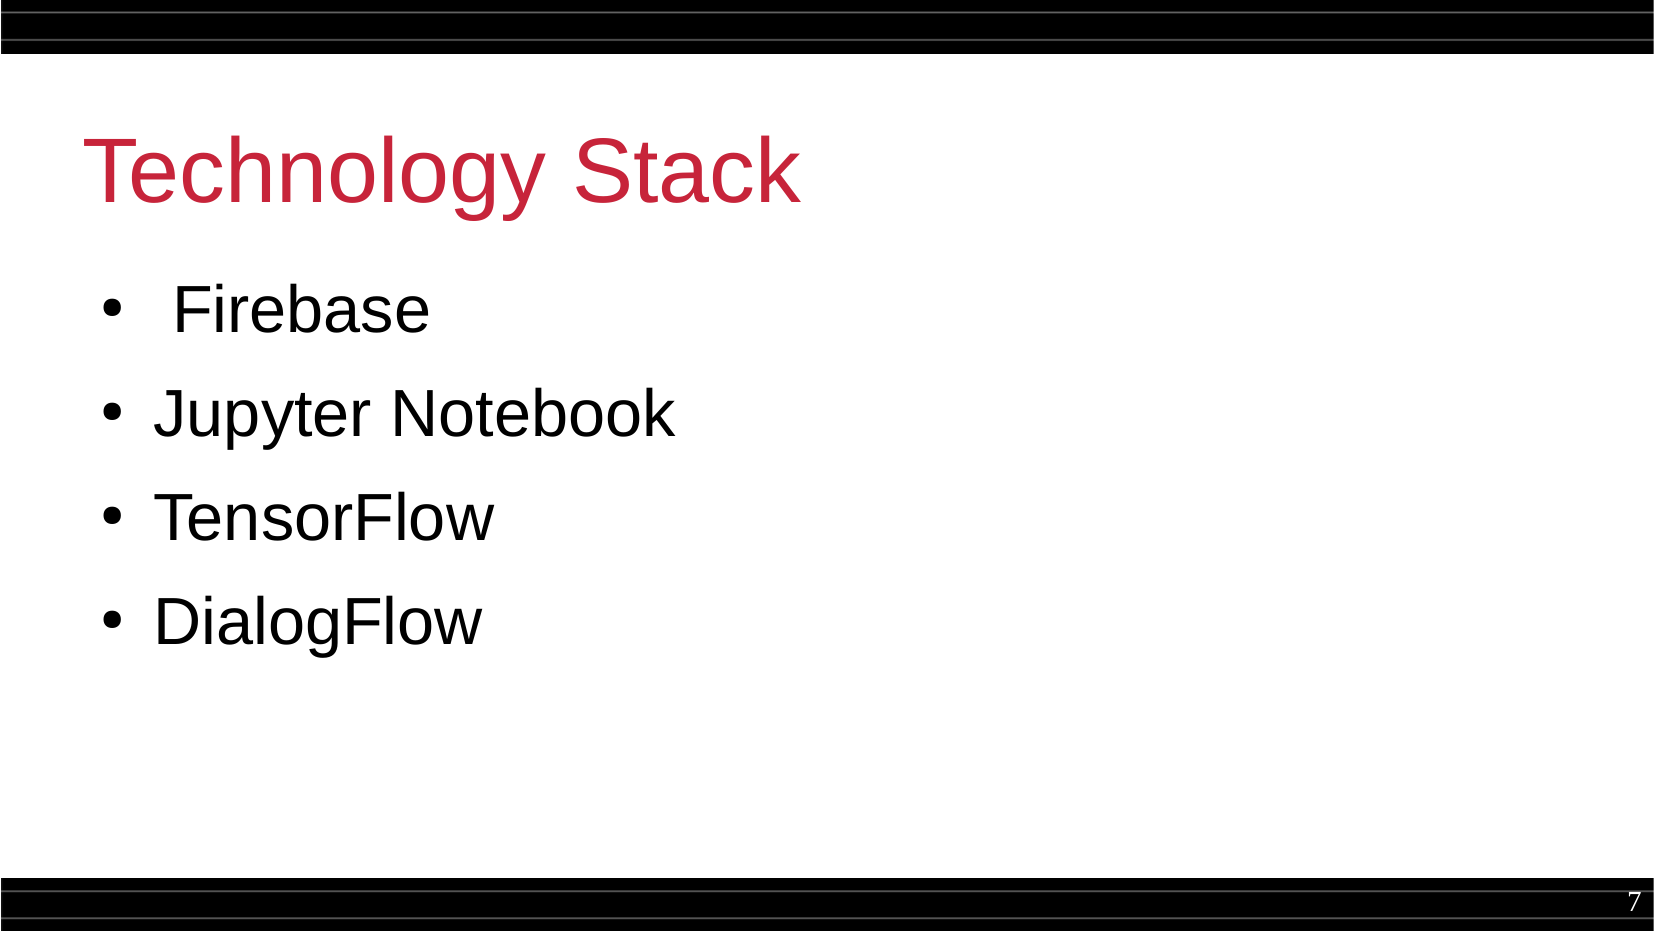

# Technology Stack
 Firebase
Jupyter Notebook
TensorFlow
DialogFlow